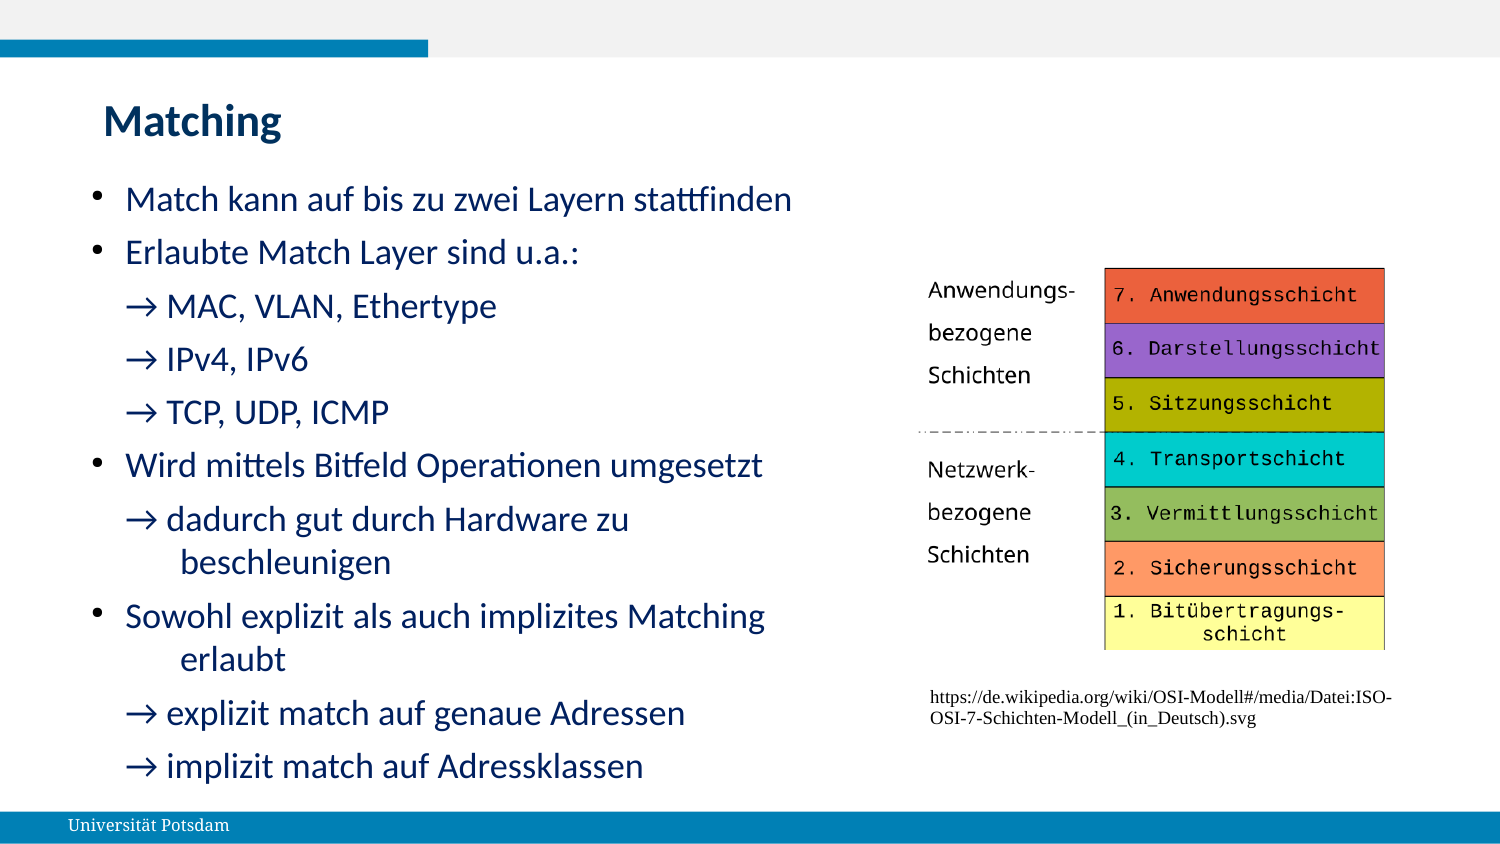

# Matching
Match kann auf bis zu zwei Layern stattfinden
Erlaubte Match Layer sind u.a.:
→ MAC, VLAN, Ethertype
→ IPv4, IPv6
→ TCP, UDP, ICMP
Wird mittels Bitfeld Operationen umgesetzt
→ dadurch gut durch Hardware zu beschleunigen
Sowohl explizit als auch implizites Matching erlaubt
→ explizit match auf genaue Adressen
→ implizit match auf Adressklassen
https://de.wikipedia.org/wiki/OSI-Modell#/media/Datei:ISO-OSI-7-Schichten-Modell_(in_Deutsch).svg